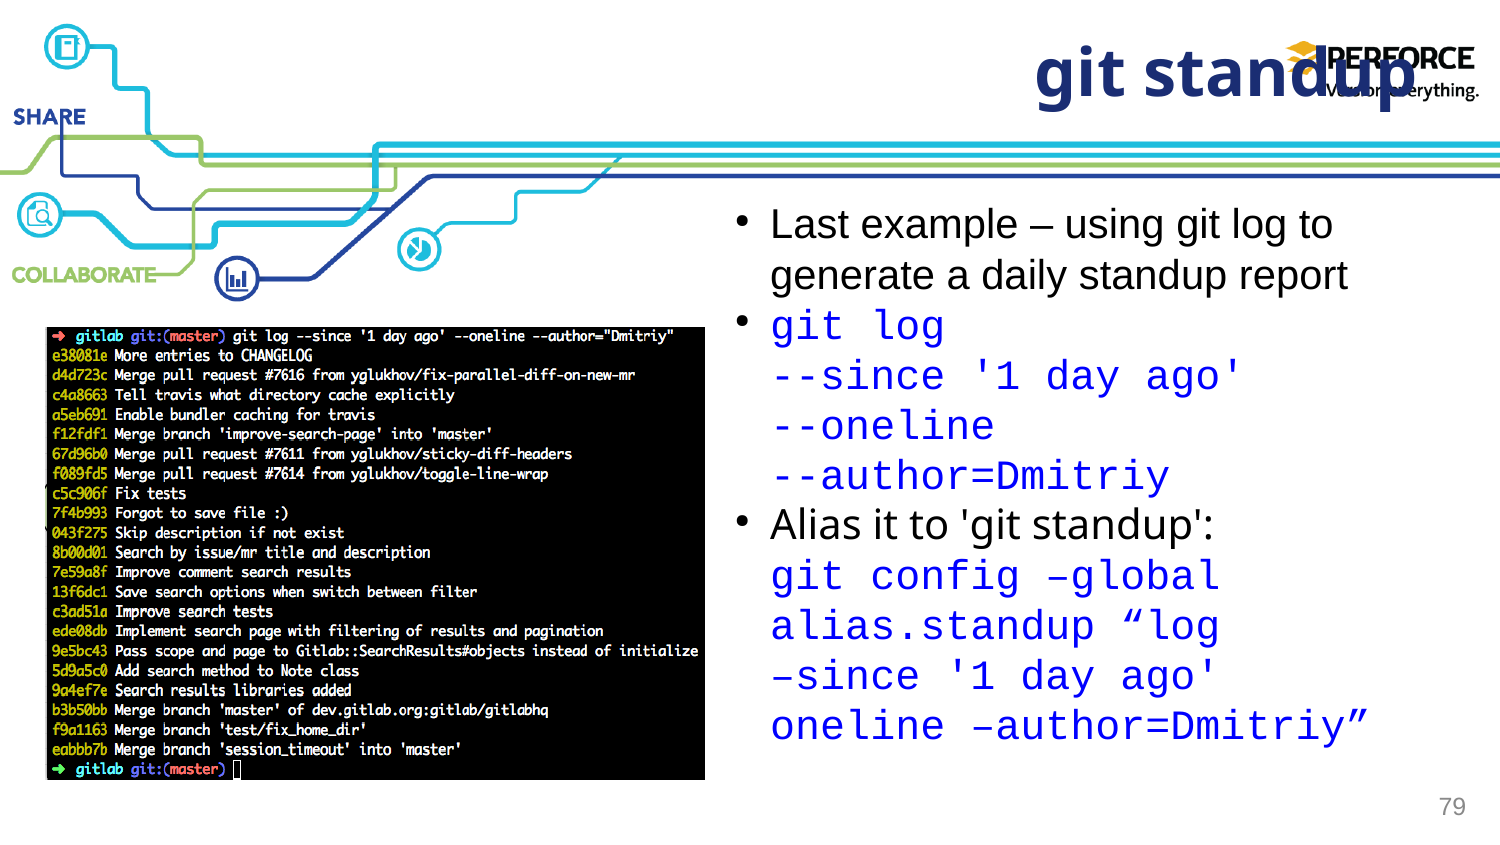

# git standup
Last example – using git log to generate a daily standup report
git log
--since '1 day ago'
--oneline
--author=Dmitriy
Alias it to 'git standup':
git config –global alias.standup “log
–since '1 day ago'
oneline –author=Dmitriy”